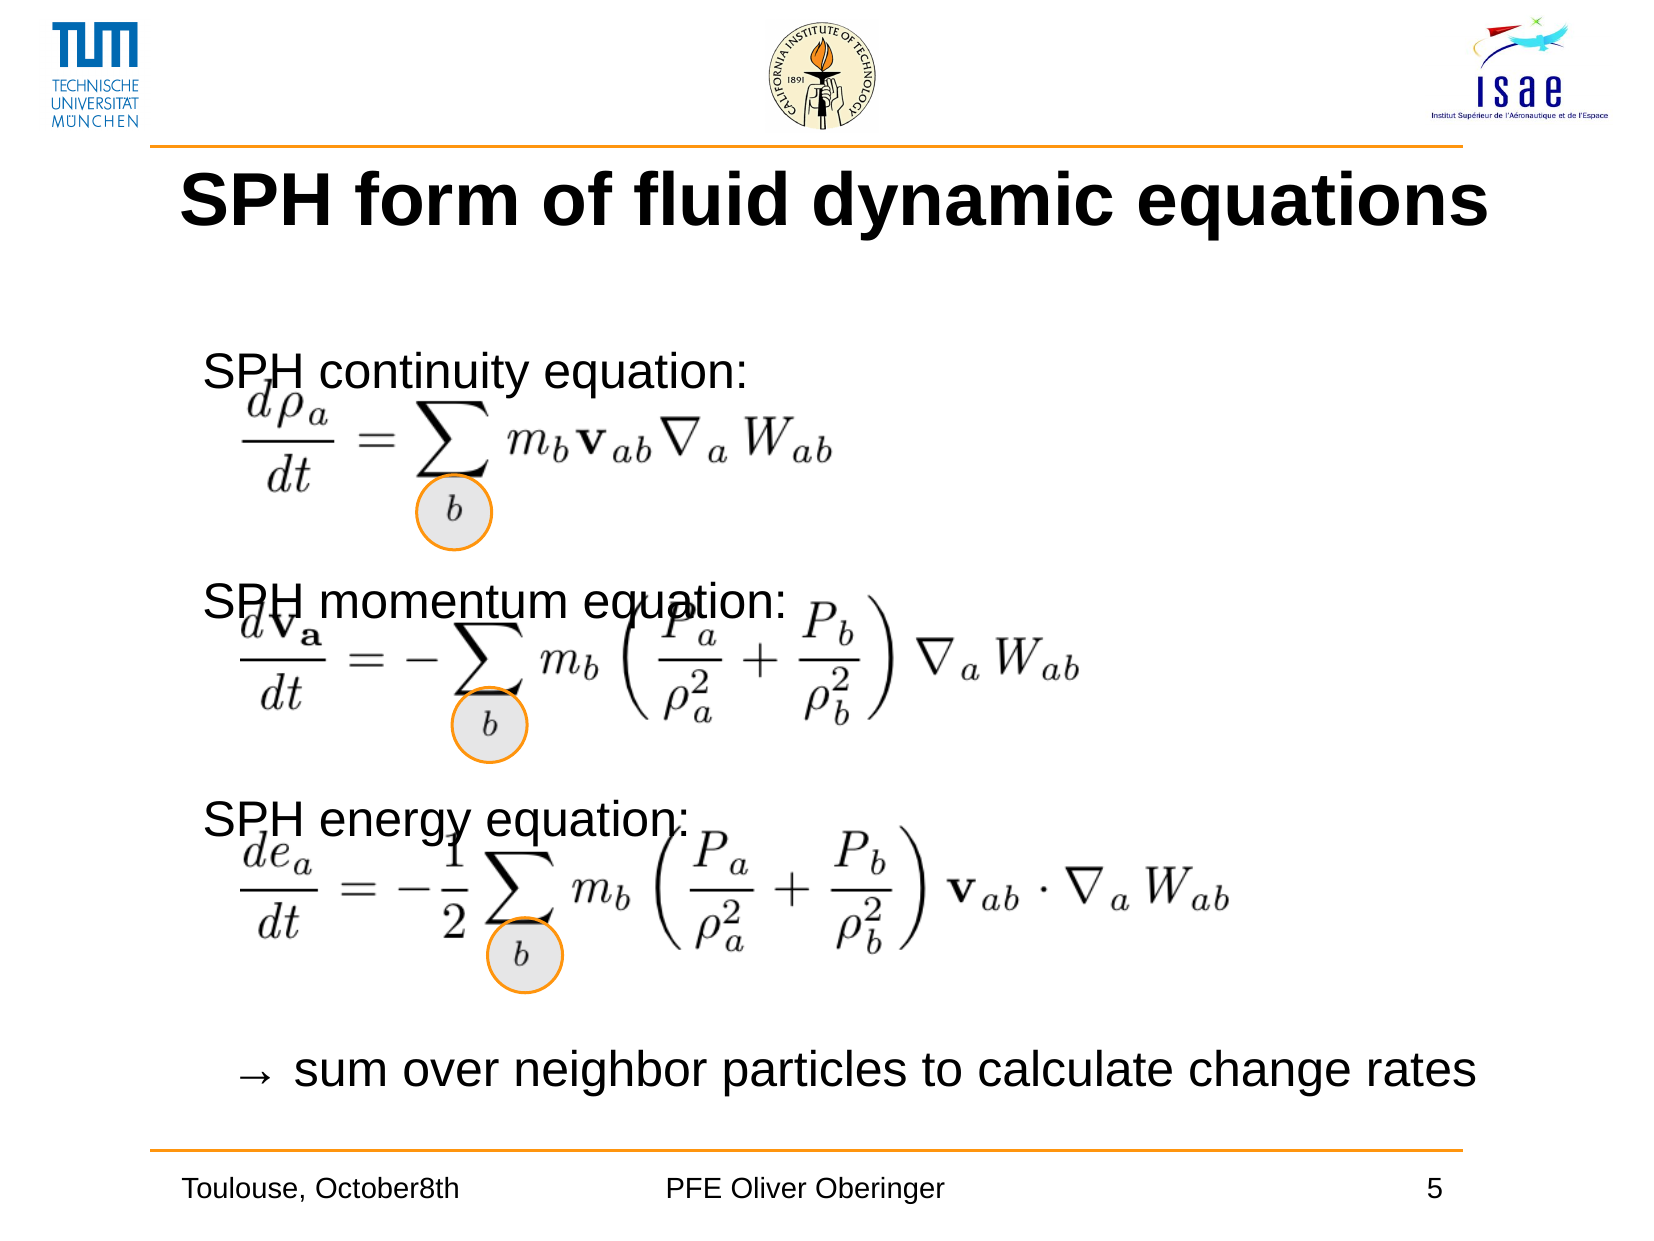

SPH form of fluid dynamic equations
SPH continuity equation:
SPH momentum equation:
SPH energy equation:
→ sum over neighbor particles to calculate change rates
Toulouse, October8th
PFE Oliver Oberinger
5